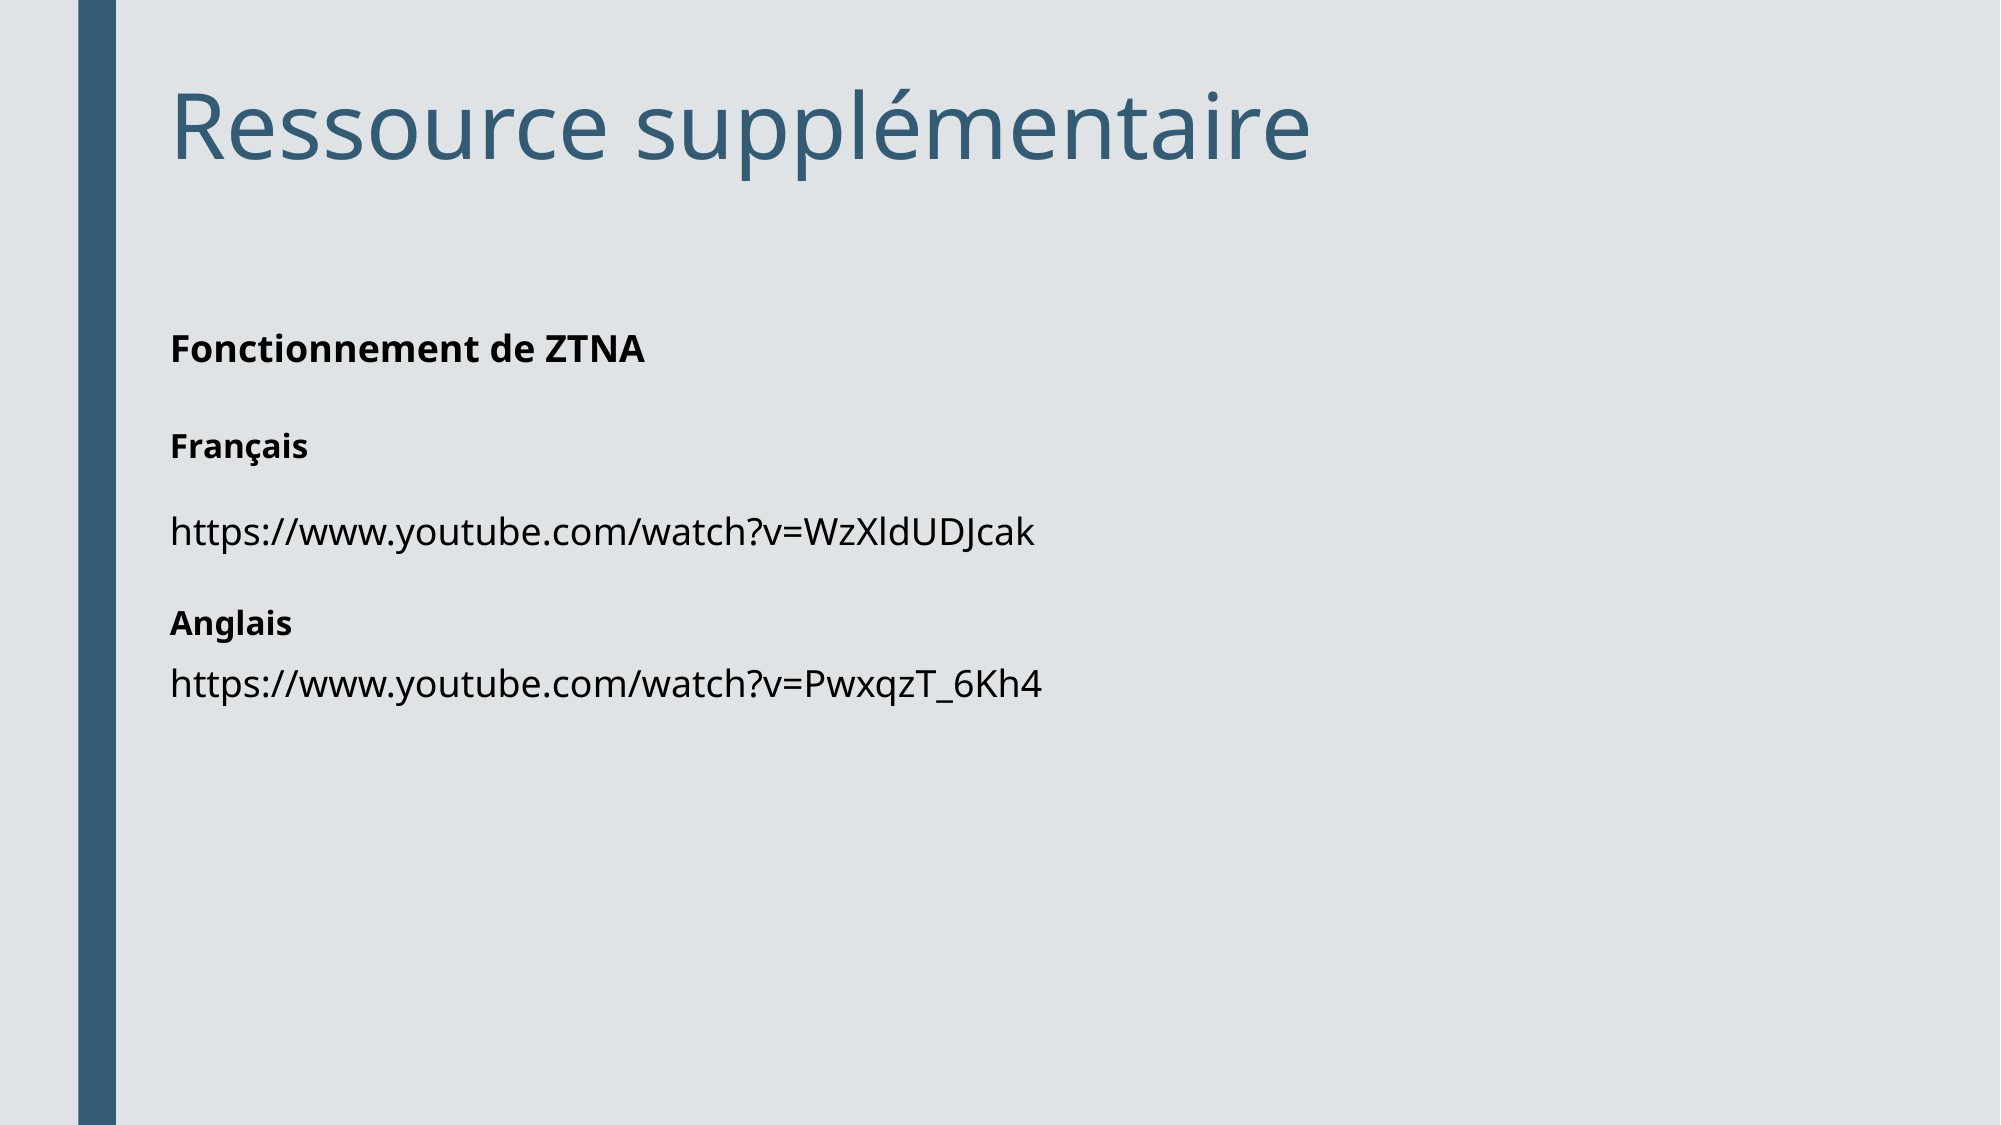

# Ressource supplémentaire
Fonctionnement de ZTNA
Français
https://www.youtube.com/watch?v=WzXldUDJcak
Anglais
https://www.youtube.com/watch?v=PwxqzT_6Kh4